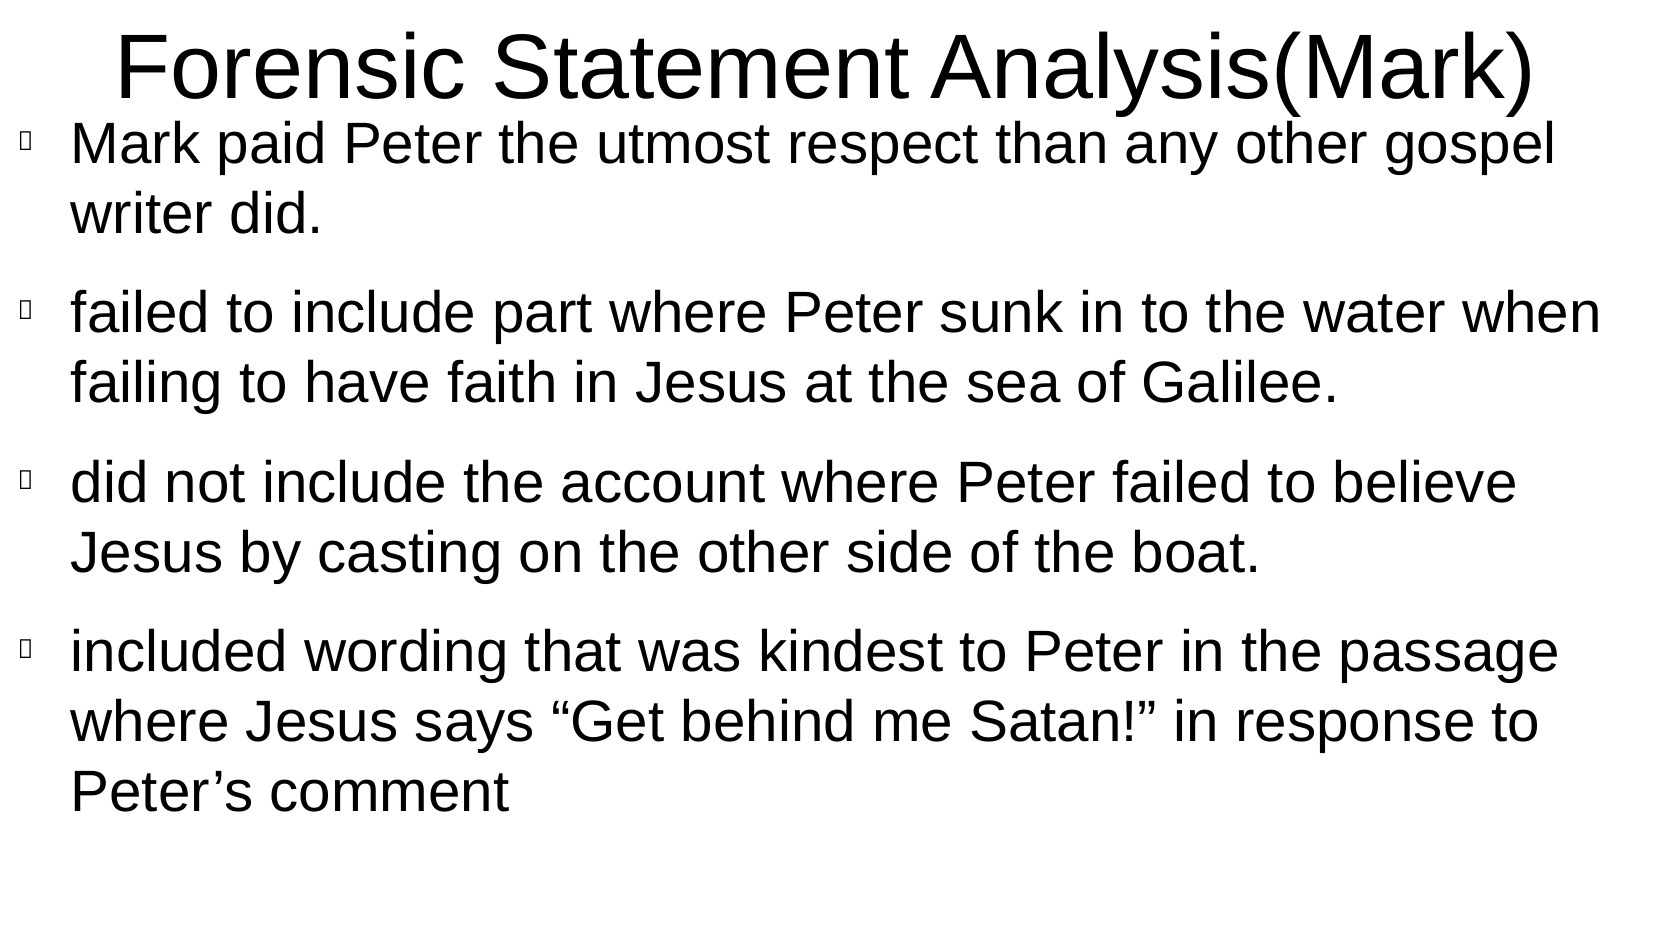

# Forensic Statement Analysis(Mark)
Mark paid Peter the utmost respect than any other gospel writer did.
failed to include part where Peter sunk in to the water when failing to have faith in Jesus at the sea of Galilee.
did not include the account where Peter failed to believe Jesus by casting on the other side of the boat.
included wording that was kindest to Peter in the passage where Jesus says “Get behind me Satan!” in response to Peter’s comment